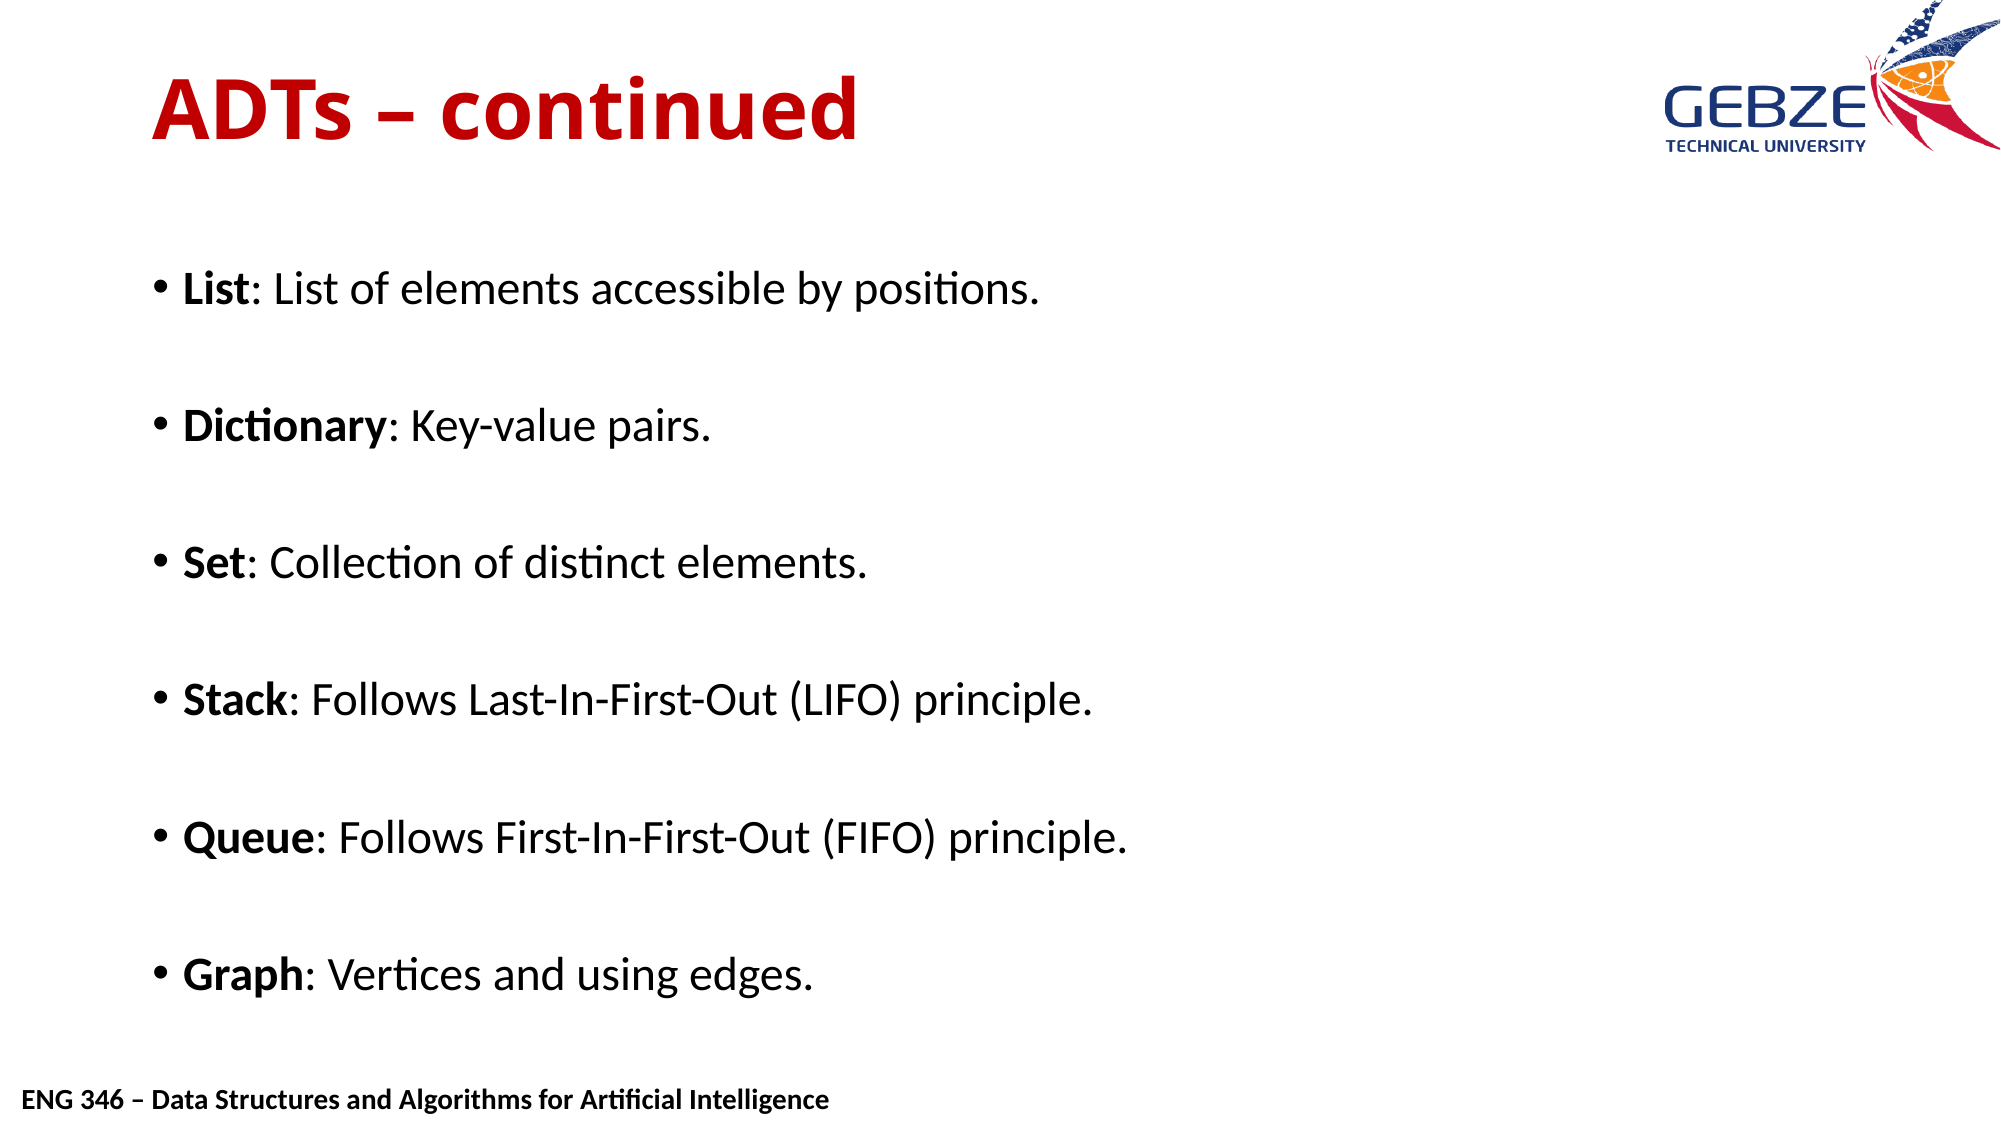

# ADTs – continued
List: List of elements accessible by positions.
Dictionary: Key-value pairs.
Set: Collection of distinct elements.
Stack: Follows Last-In-First-Out (LIFO) principle.
Queue: Follows First-In-First-Out (FIFO) principle.
Graph: Vertices and using edges.